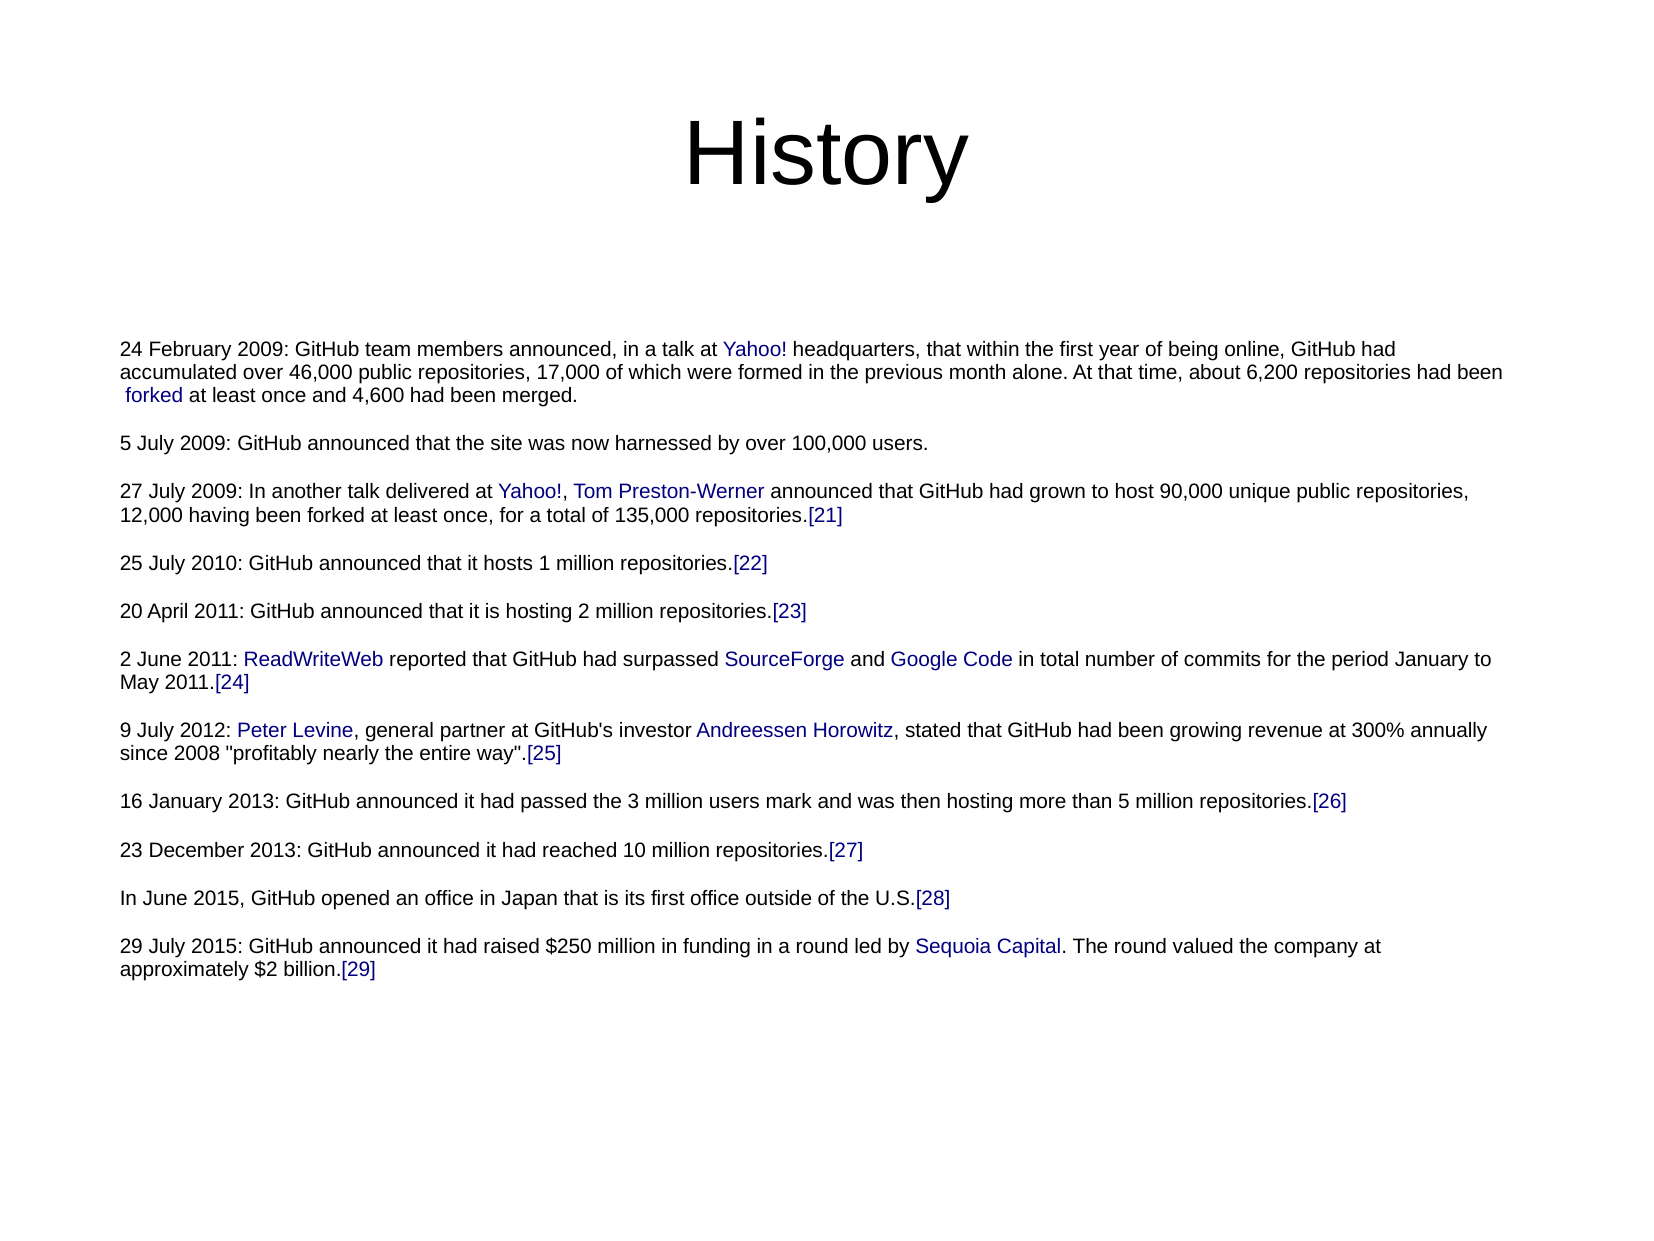

# History
24 February 2009: GitHub team members announced, in a talk at Yahoo! headquarters, that within the first year of being online, GitHub had accumulated over 46,000 public repositories, 17,000 of which were formed in the previous month alone. At that time, about 6,200 repositories had been forked at least once and 4,600 had been merged.
5 July 2009: GitHub announced that the site was now harnessed by over 100,000 users.
27 July 2009: In another talk delivered at Yahoo!, Tom Preston-Werner announced that GitHub had grown to host 90,000 unique public repositories, 12,000 having been forked at least once, for a total of 135,000 repositories.[21]
25 July 2010: GitHub announced that it hosts 1 million repositories.[22]
20 April 2011: GitHub announced that it is hosting 2 million repositories.[23]
2 June 2011: ReadWriteWeb reported that GitHub had surpassed SourceForge and Google Code in total number of commits for the period January to May 2011.[24]
9 July 2012: Peter Levine, general partner at GitHub's investor Andreessen Horowitz, stated that GitHub had been growing revenue at 300% annually since 2008 "profitably nearly the entire way".[25]
16 January 2013: GitHub announced it had passed the 3 million users mark and was then hosting more than 5 million repositories.[26]
23 December 2013: GitHub announced it had reached 10 million repositories.[27]
In June 2015, GitHub opened an office in Japan that is its first office outside of the U.S.[28]
29 July 2015: GitHub announced it had raised $250 million in funding in a round led by Sequoia Capital. The round valued the company at approximately $2 billion.[29]